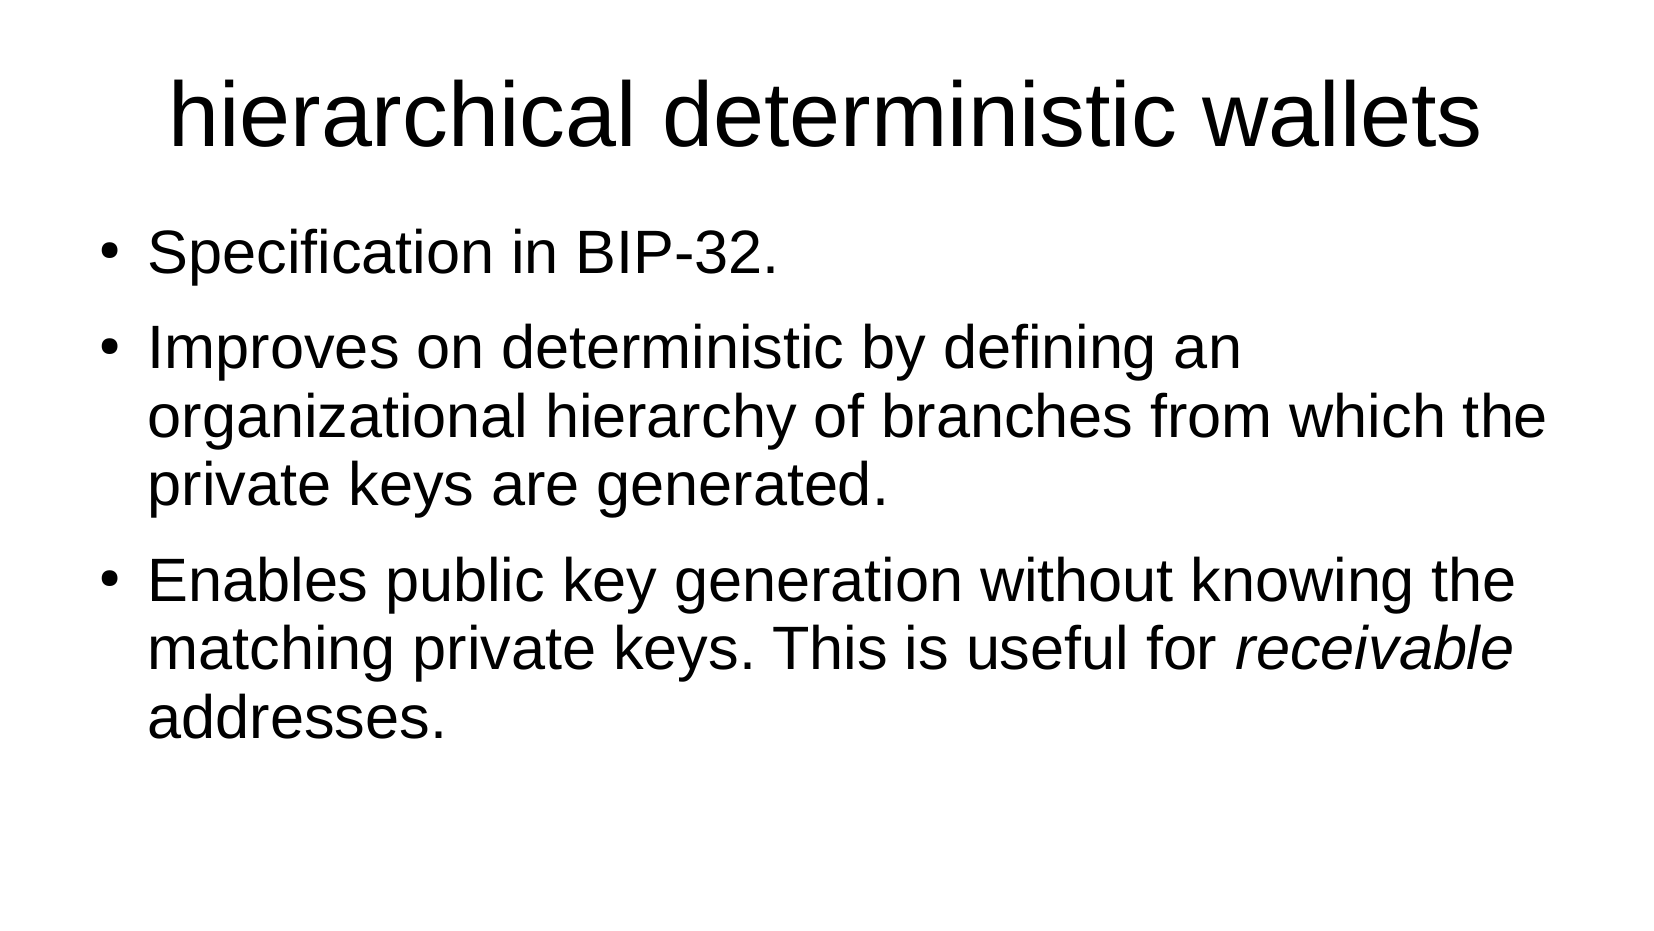

# hierarchical deterministic wallets
Specification in BIP-32.
Improves on deterministic by defining an organizational hierarchy of branches from which the private keys are generated.
Enables public key generation without knowing the matching private keys. This is useful for receivable addresses.